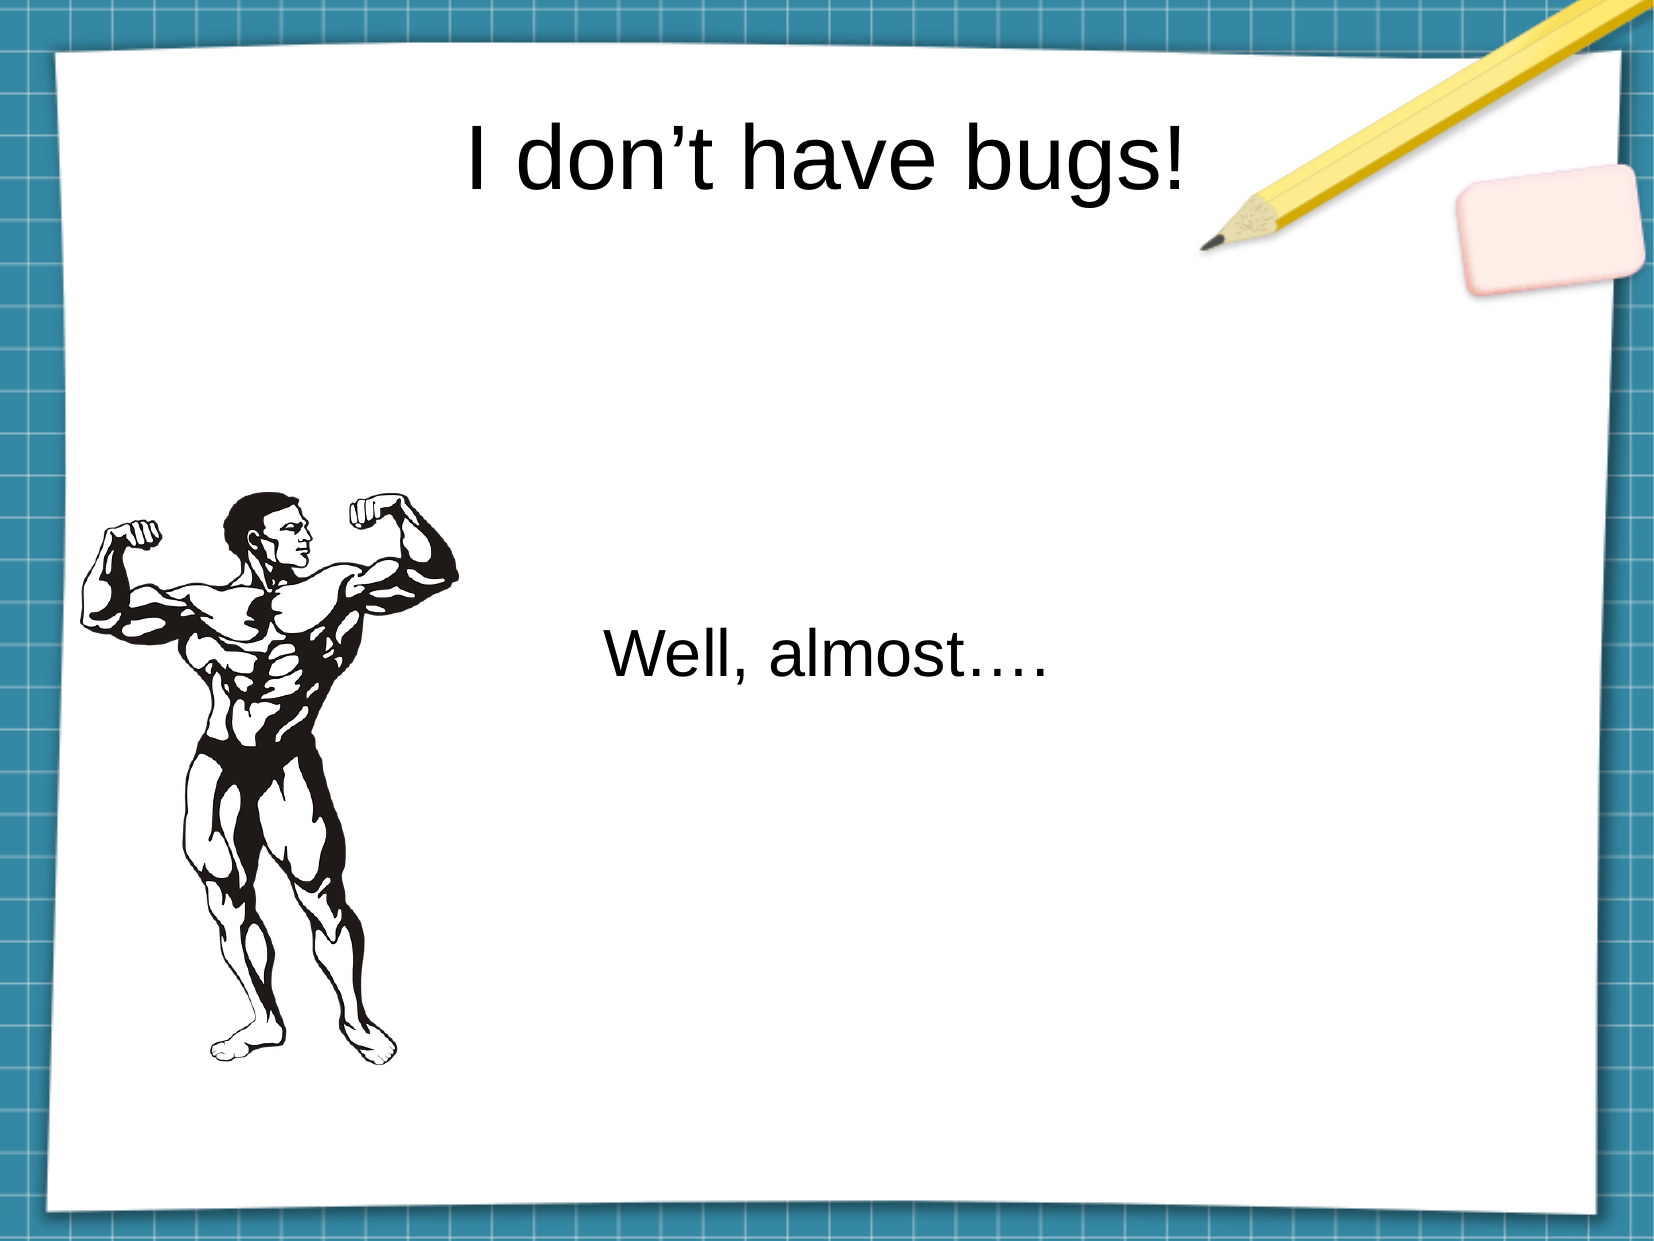

# I don’t have bugs!
Well, almost….